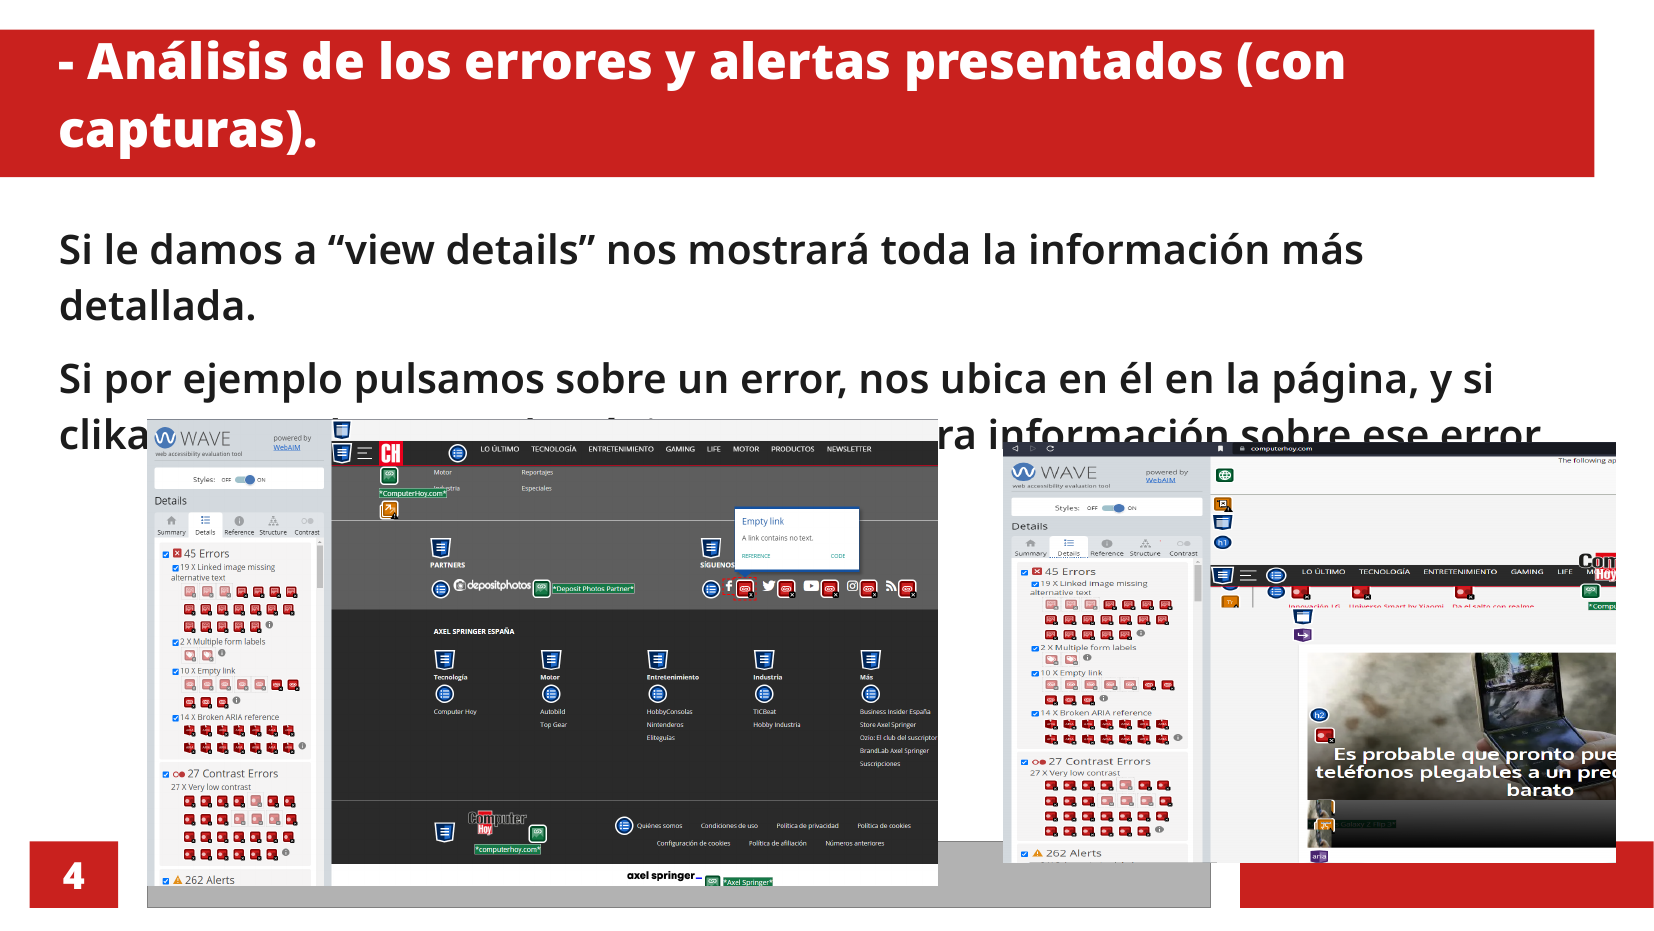

# - Análisis de los errores y alertas presentados (con capturas).
Si le damos a “view details” nos mostrará toda la información más detallada.
Si por ejemplo pulsamos sobre un error, nos ubica en él en la página, y si clikamos en el error en la página, nos muestra información sobre ese error
4